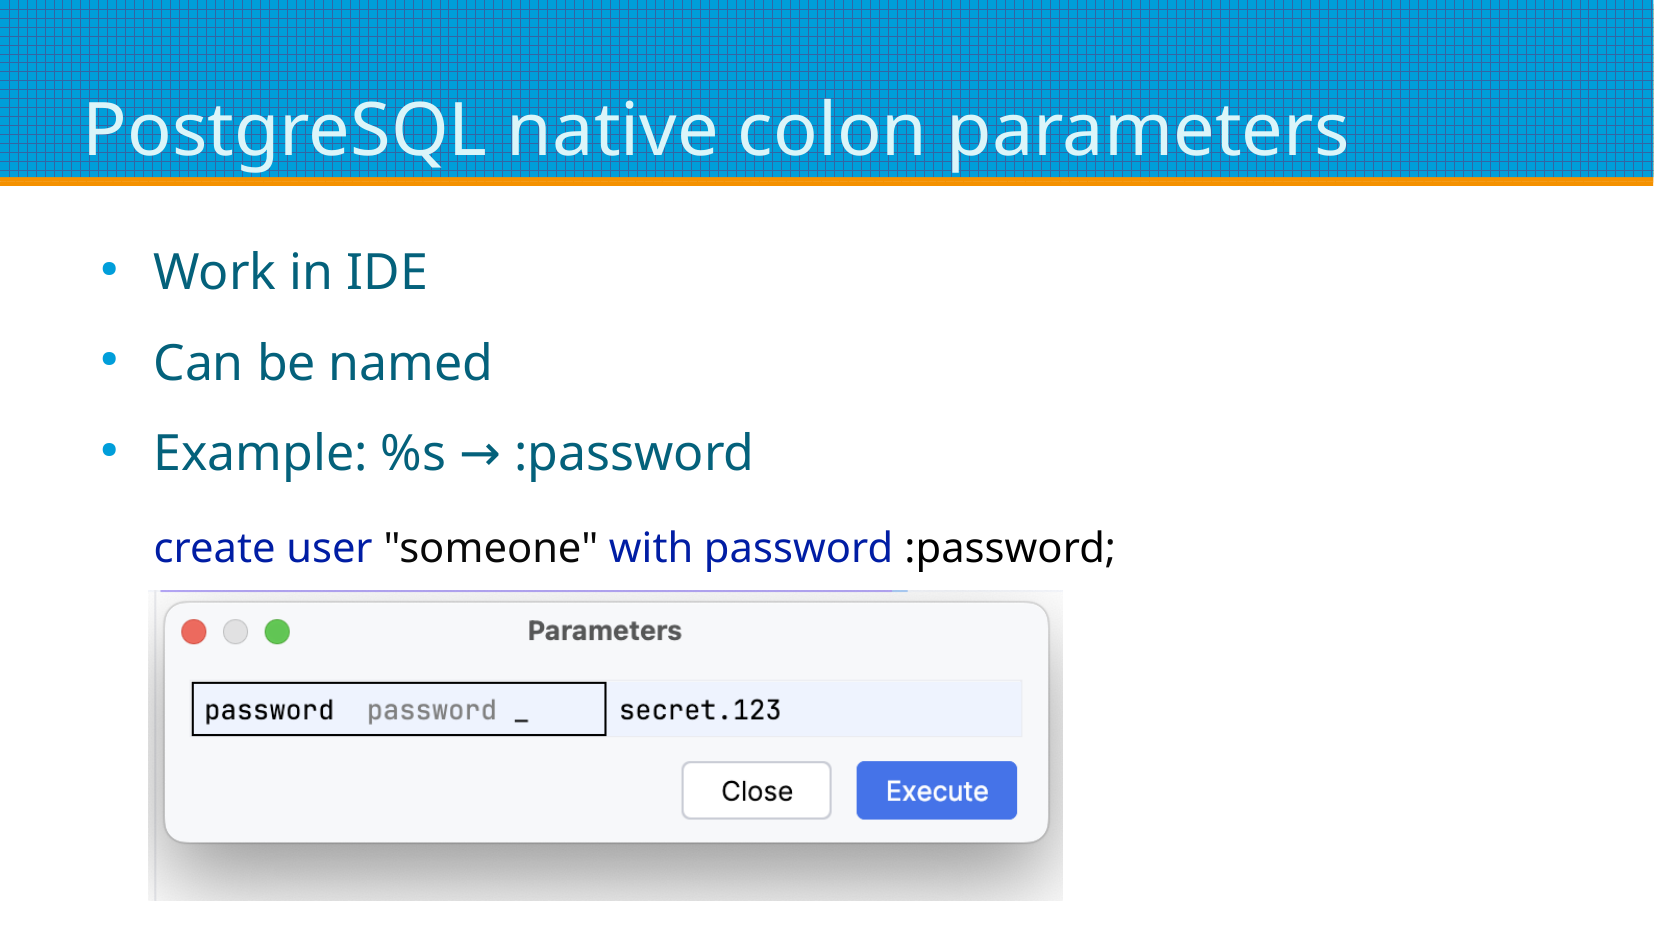

# PostgreSQL native colon parameters
Work in IDE
Can be named
Example: %s → :password
create user "someone" with password :password;